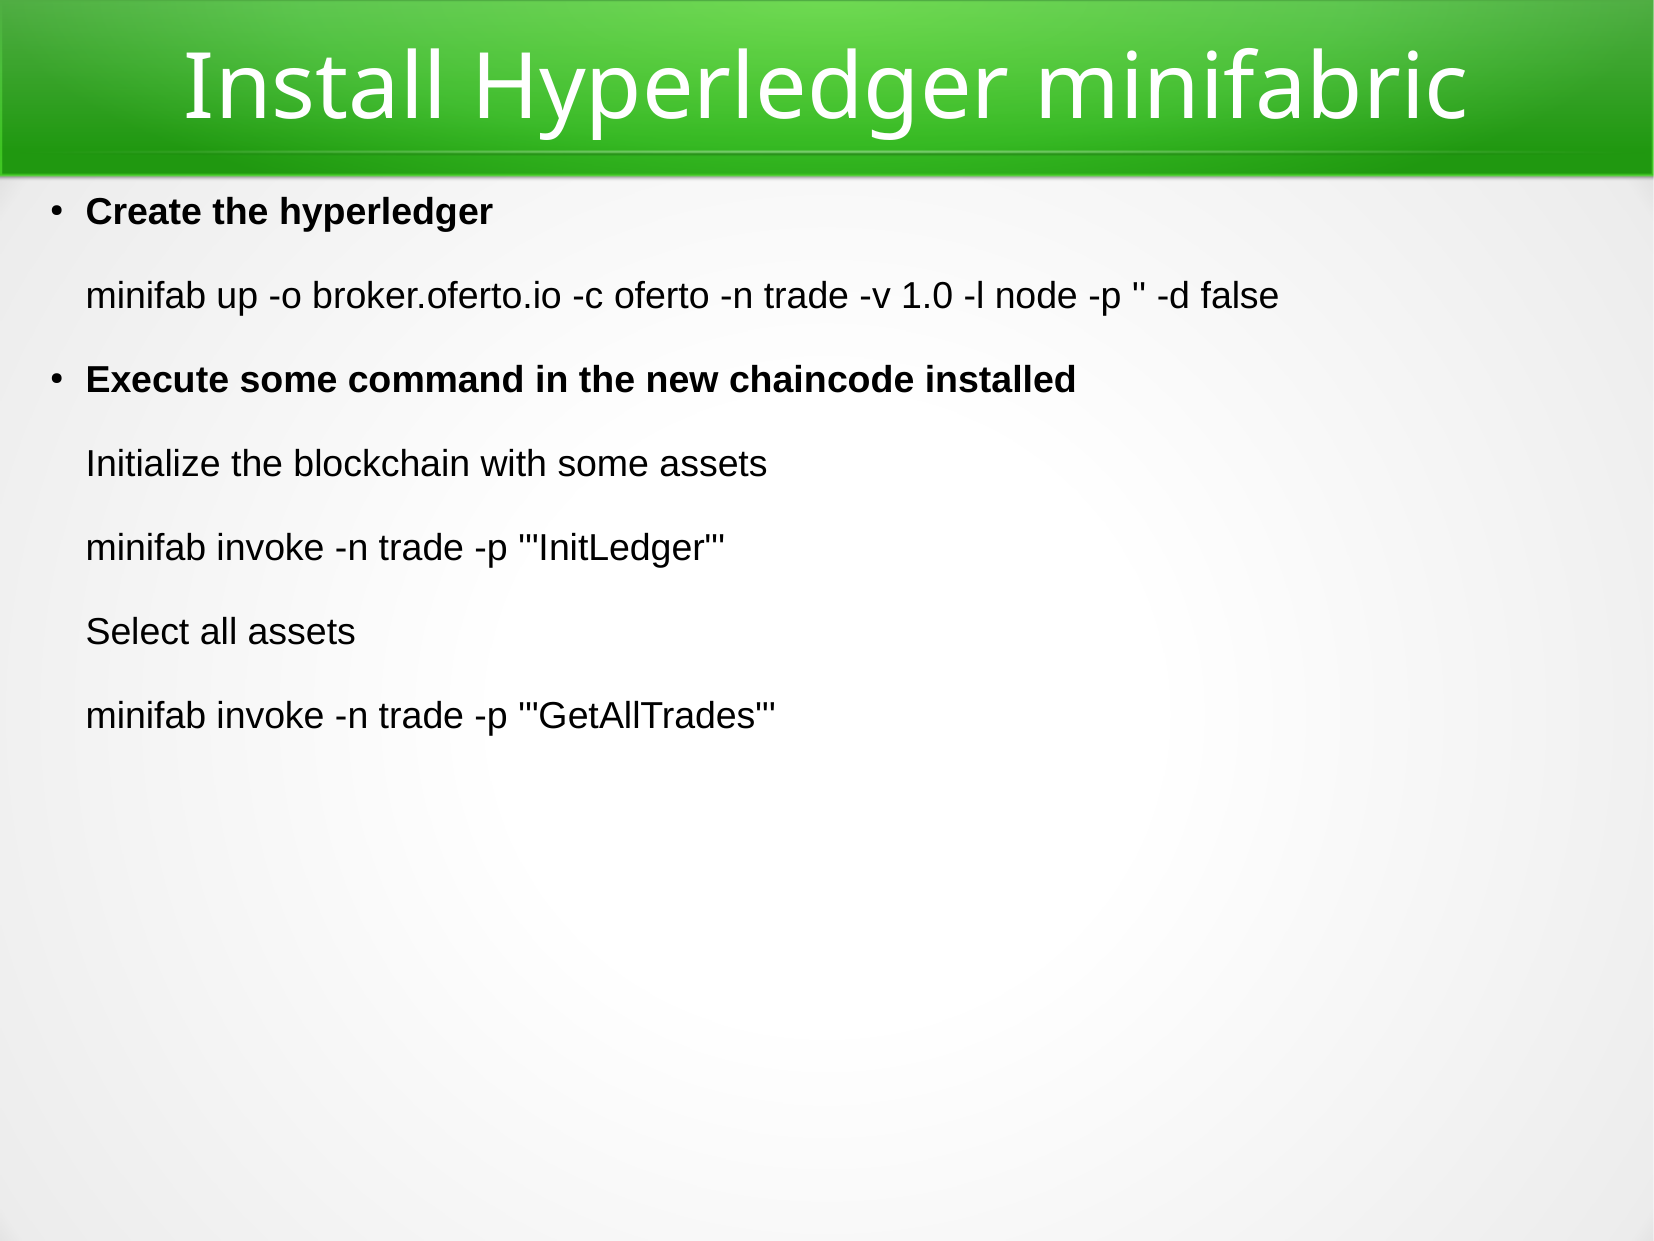

# Install Hyperledger minifabric
Create the hyperledger
minifab up -o broker.oferto.io -c oferto -n trade -v 1.0 -l node -p '' -d false
Execute some command in the new chaincode installed
Initialize the blockchain with some assets
minifab invoke -n trade -p '"InitLedger"'
Select all assets
minifab invoke -n trade -p '"GetAllTrades"'